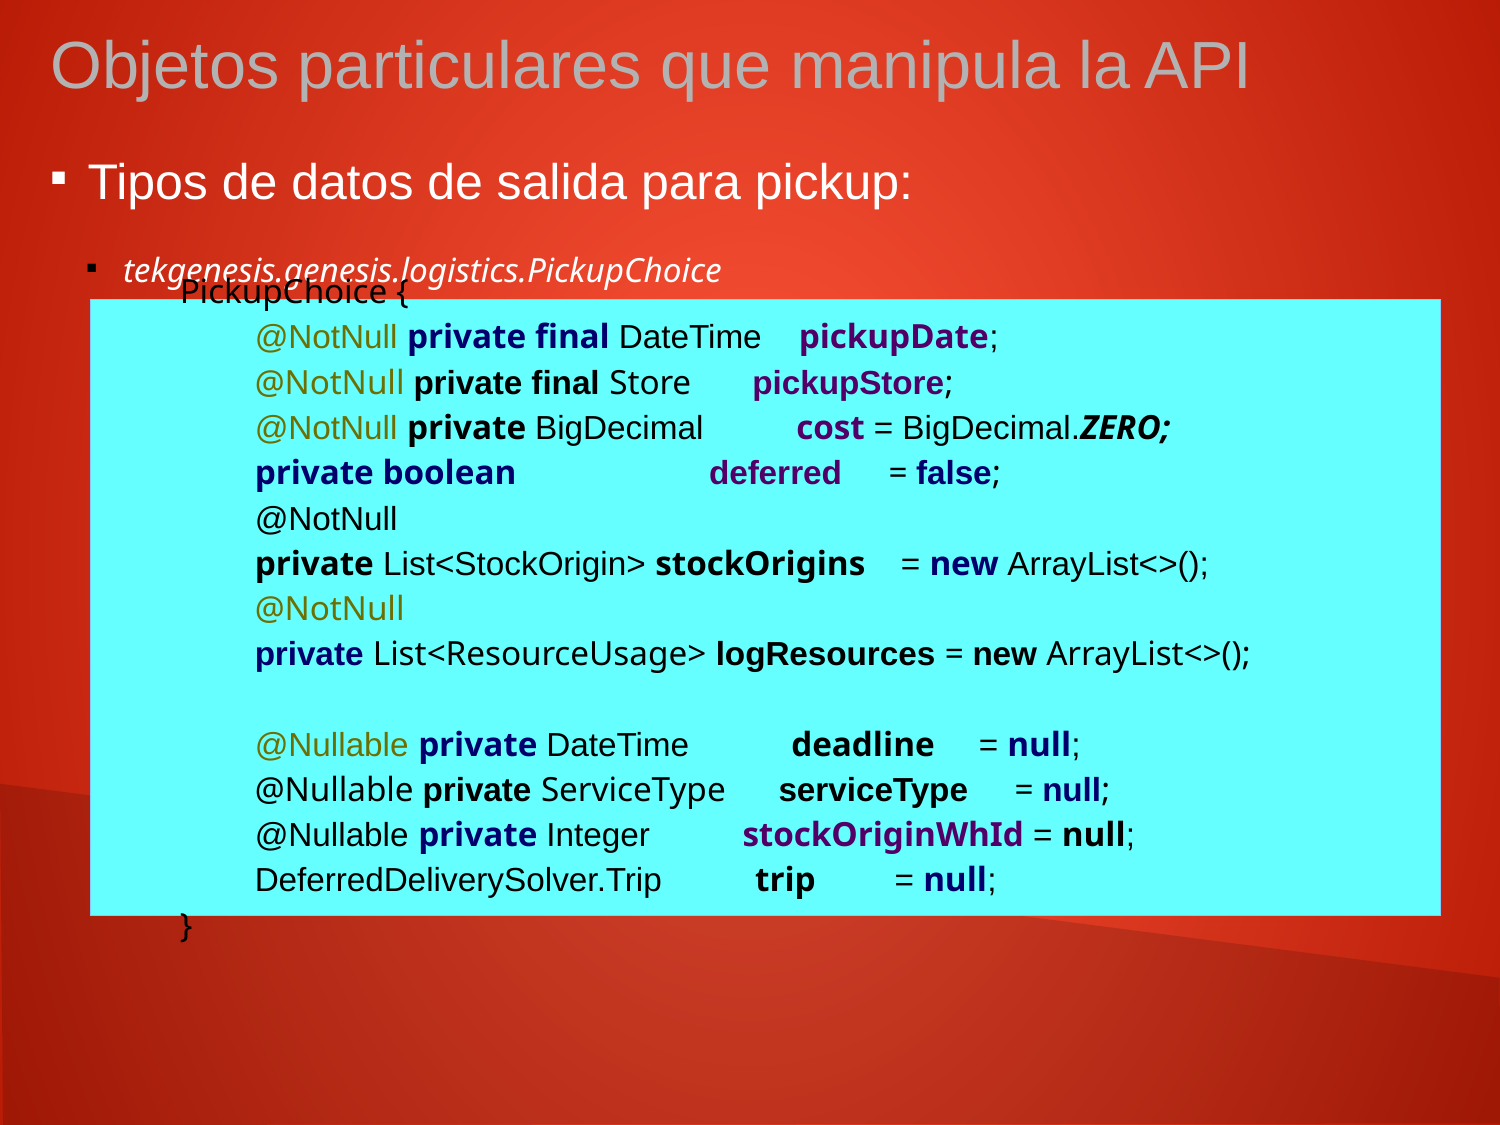

Objetos particulares que manipula la API
Tipos de datos de salida para pickup:
tekgenesis.genesis.logistics.PickupChoice
	PickupChoice {
		@NotNull private final DateTime pickupDate;
		@NotNull private final Store pickupStore;
		@NotNull private BigDecimal cost = BigDecimal.ZERO;
		private boolean deferred = false;
		@NotNull
		private List<StockOrigin> stockOrigins = new ArrayList<>();
		@NotNull
		private List<ResourceUsage> logResources = new ArrayList<>();
		@Nullable private DateTime deadline = null;
		@Nullable private ServiceType serviceType = null;
		@Nullable private Integer stockOriginWhId = null;
		DeferredDeliverySolver.Trip trip = null;
	}